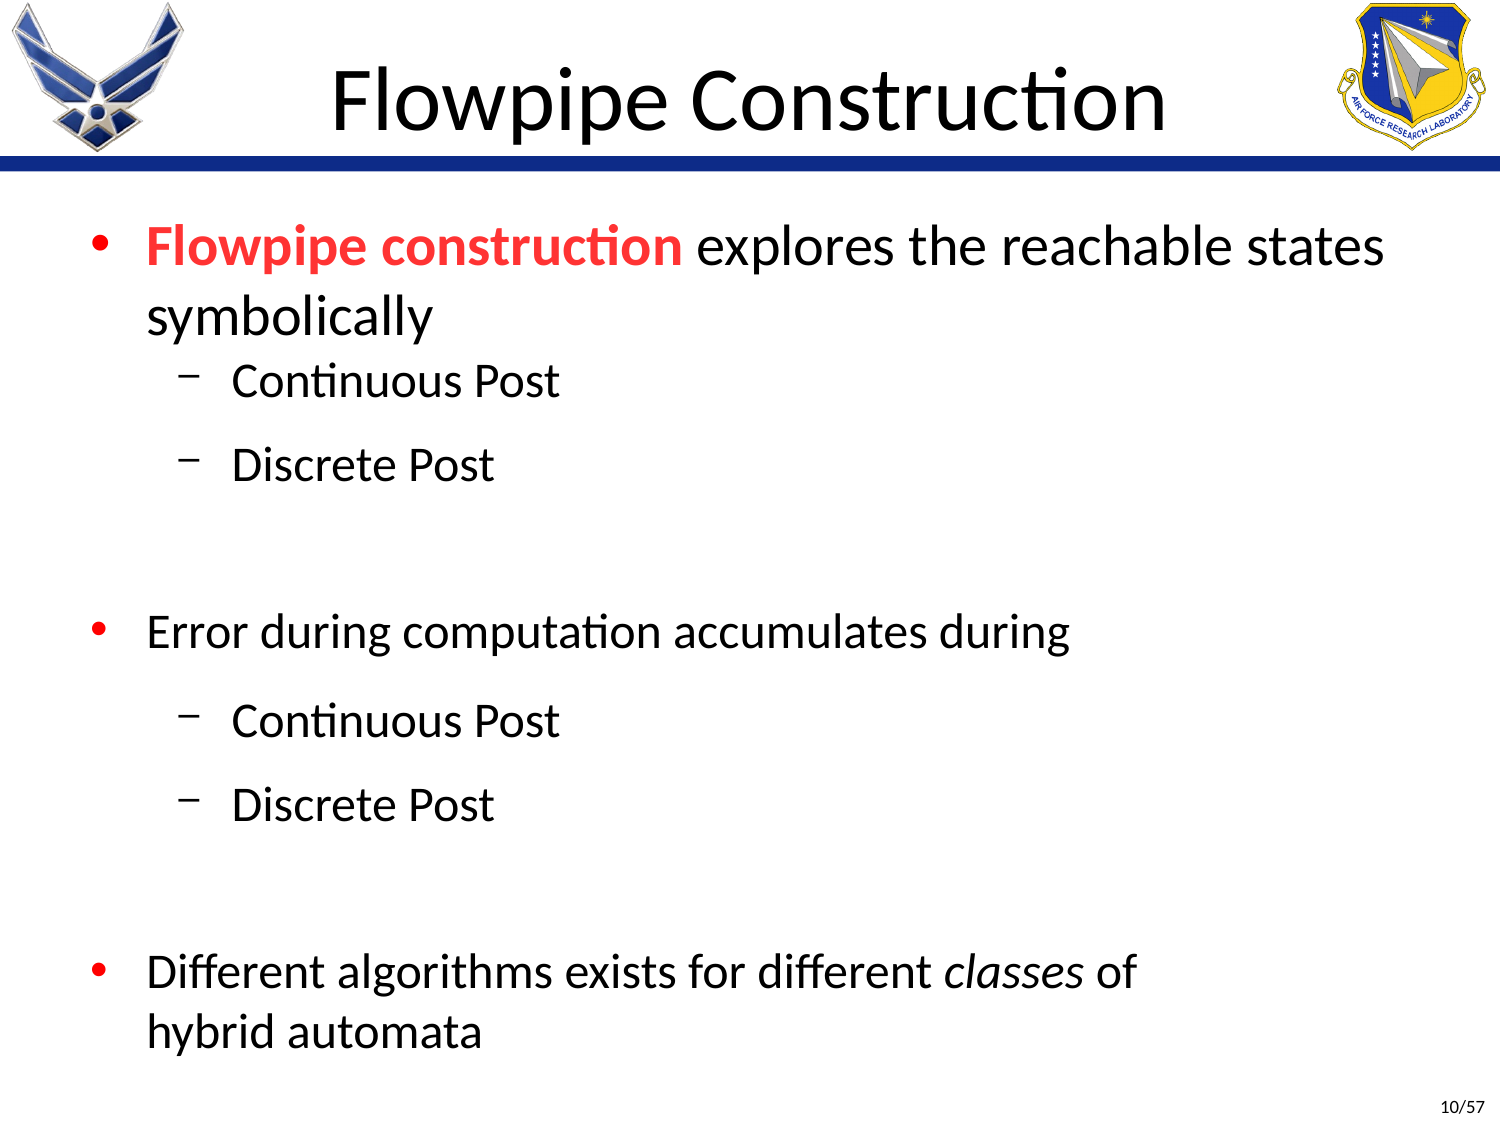

# Flowpipe Construction
Flowpipe construction explores the reachable states symbolically
Continuous Post
Discrete Post
Error during computation accumulates during
Continuous Post
Discrete Post
Different algorithms exists for different classes of
hybrid automata